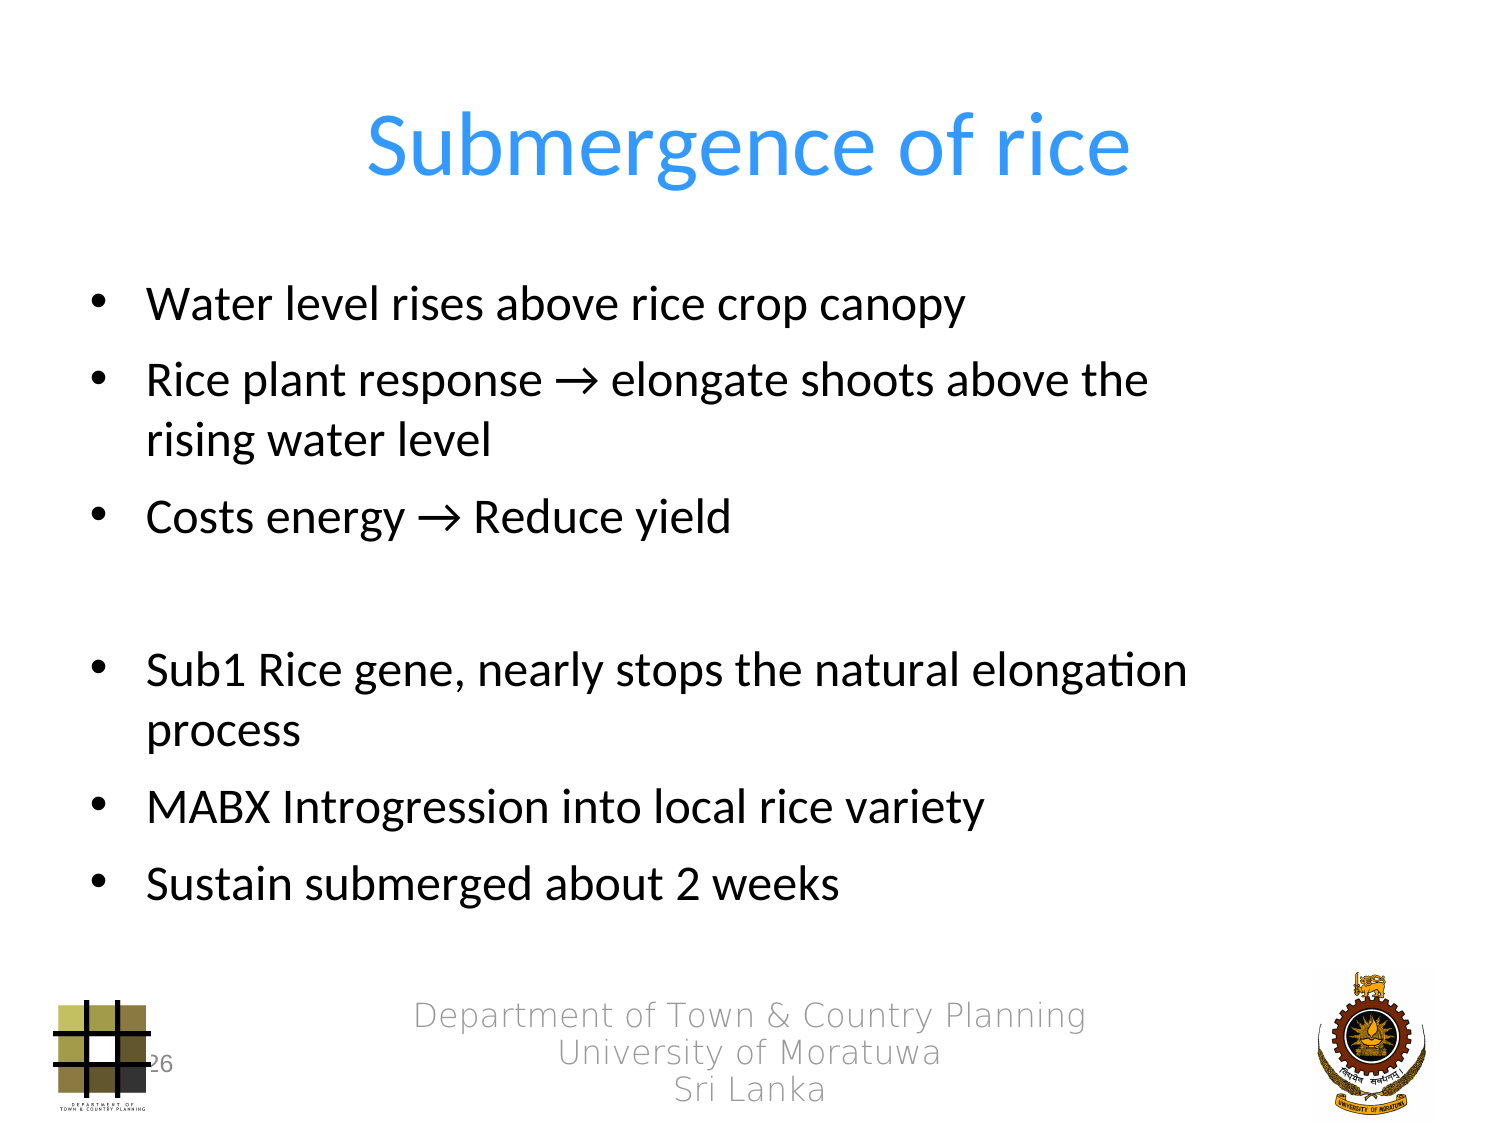

# Submergence of rice
Water level rises above rice crop canopy
Rice plant response → elongate shoots above the rising water level
Costs energy → Reduce yield
Sub1 Rice gene, nearly stops the natural elongation process
MABX Introgression into local rice variety
Sustain submerged about 2 weeks